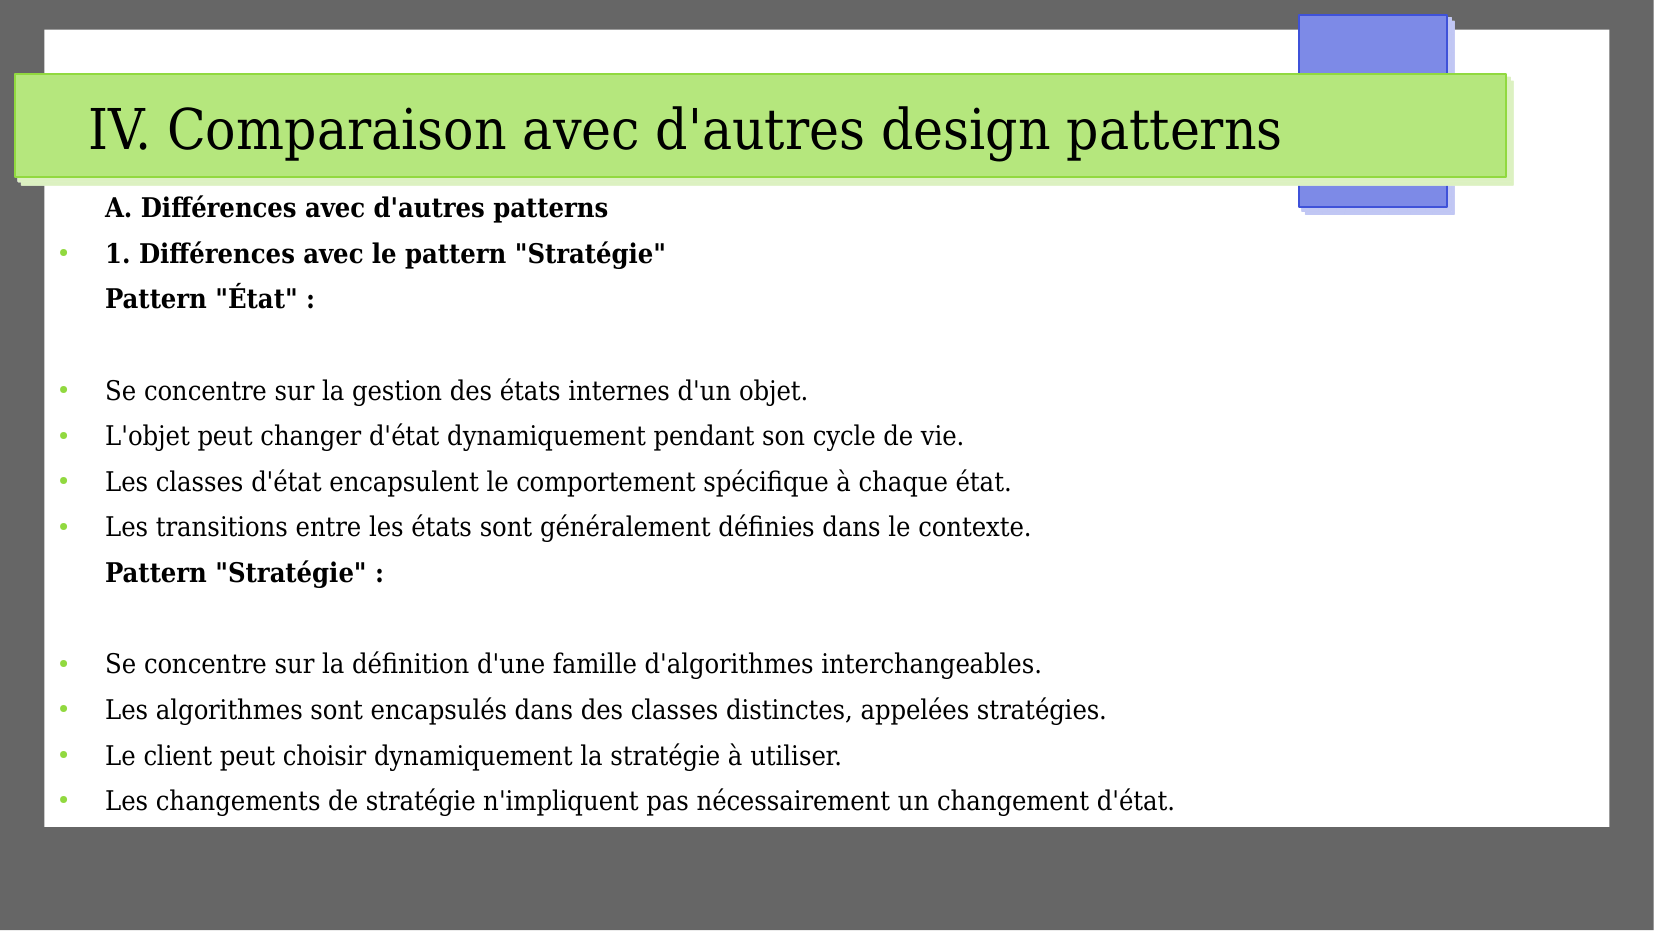

# IV. Comparaison avec d'autres design patterns
A. Différences avec d'autres patterns
1. Différences avec le pattern "Stratégie"
Pattern "État" :
Se concentre sur la gestion des états internes d'un objet.
L'objet peut changer d'état dynamiquement pendant son cycle de vie.
Les classes d'état encapsulent le comportement spécifique à chaque état.
Les transitions entre les états sont généralement définies dans le contexte.
Pattern "Stratégie" :
Se concentre sur la définition d'une famille d'algorithmes interchangeables.
Les algorithmes sont encapsulés dans des classes distinctes, appelées stratégies.
Le client peut choisir dynamiquement la stratégie à utiliser.
Les changements de stratégie n'impliquent pas nécessairement un changement d'état.